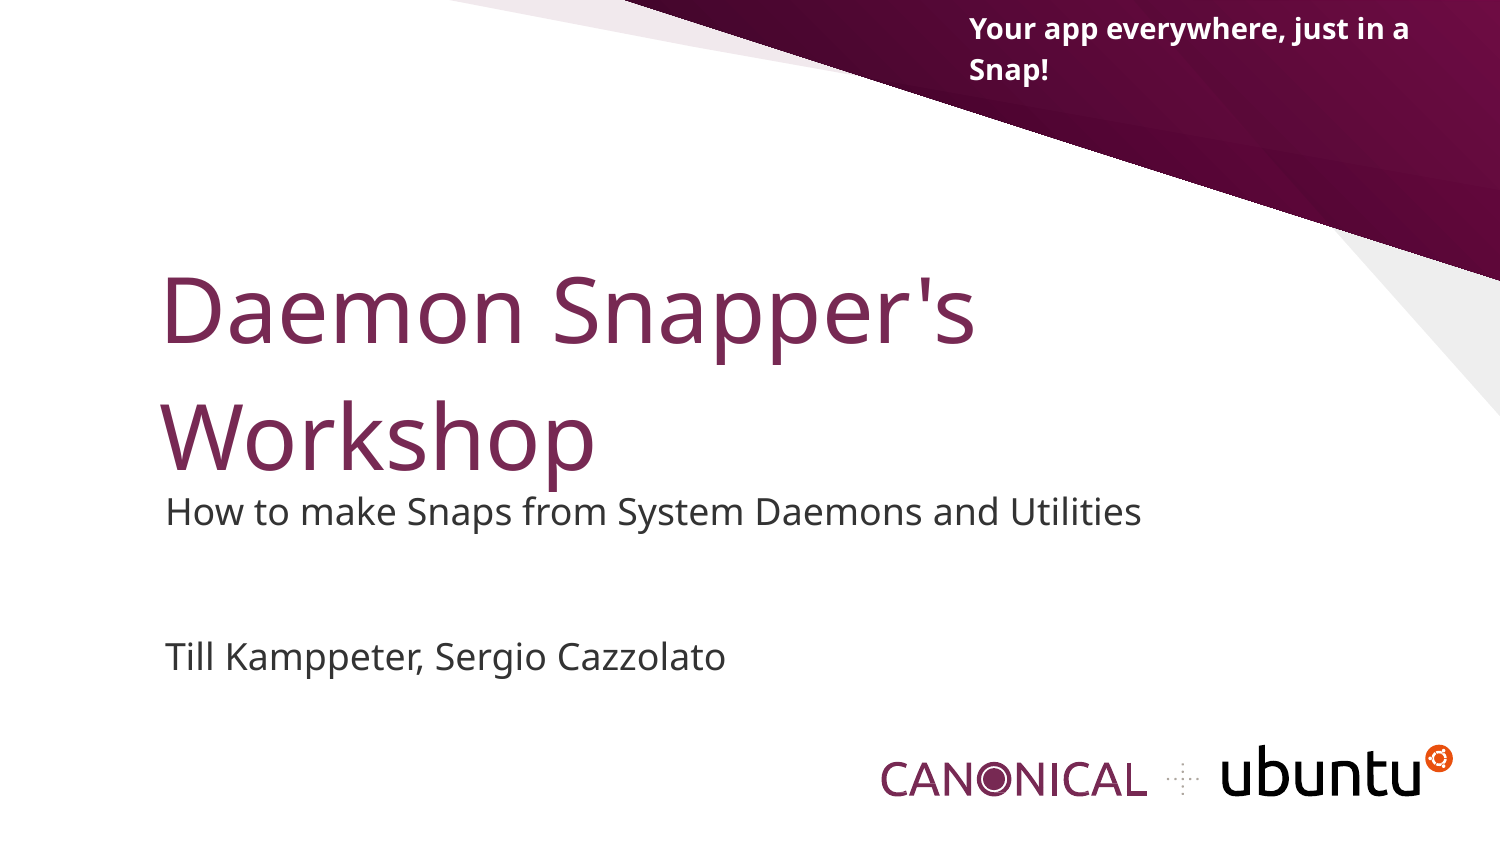

Your app everywhere, just in a Snap!
# Daemon Snapper's Workshop
How to make Snaps from System Daemons and Utilities
Till Kamppeter, Sergio Cazzolato